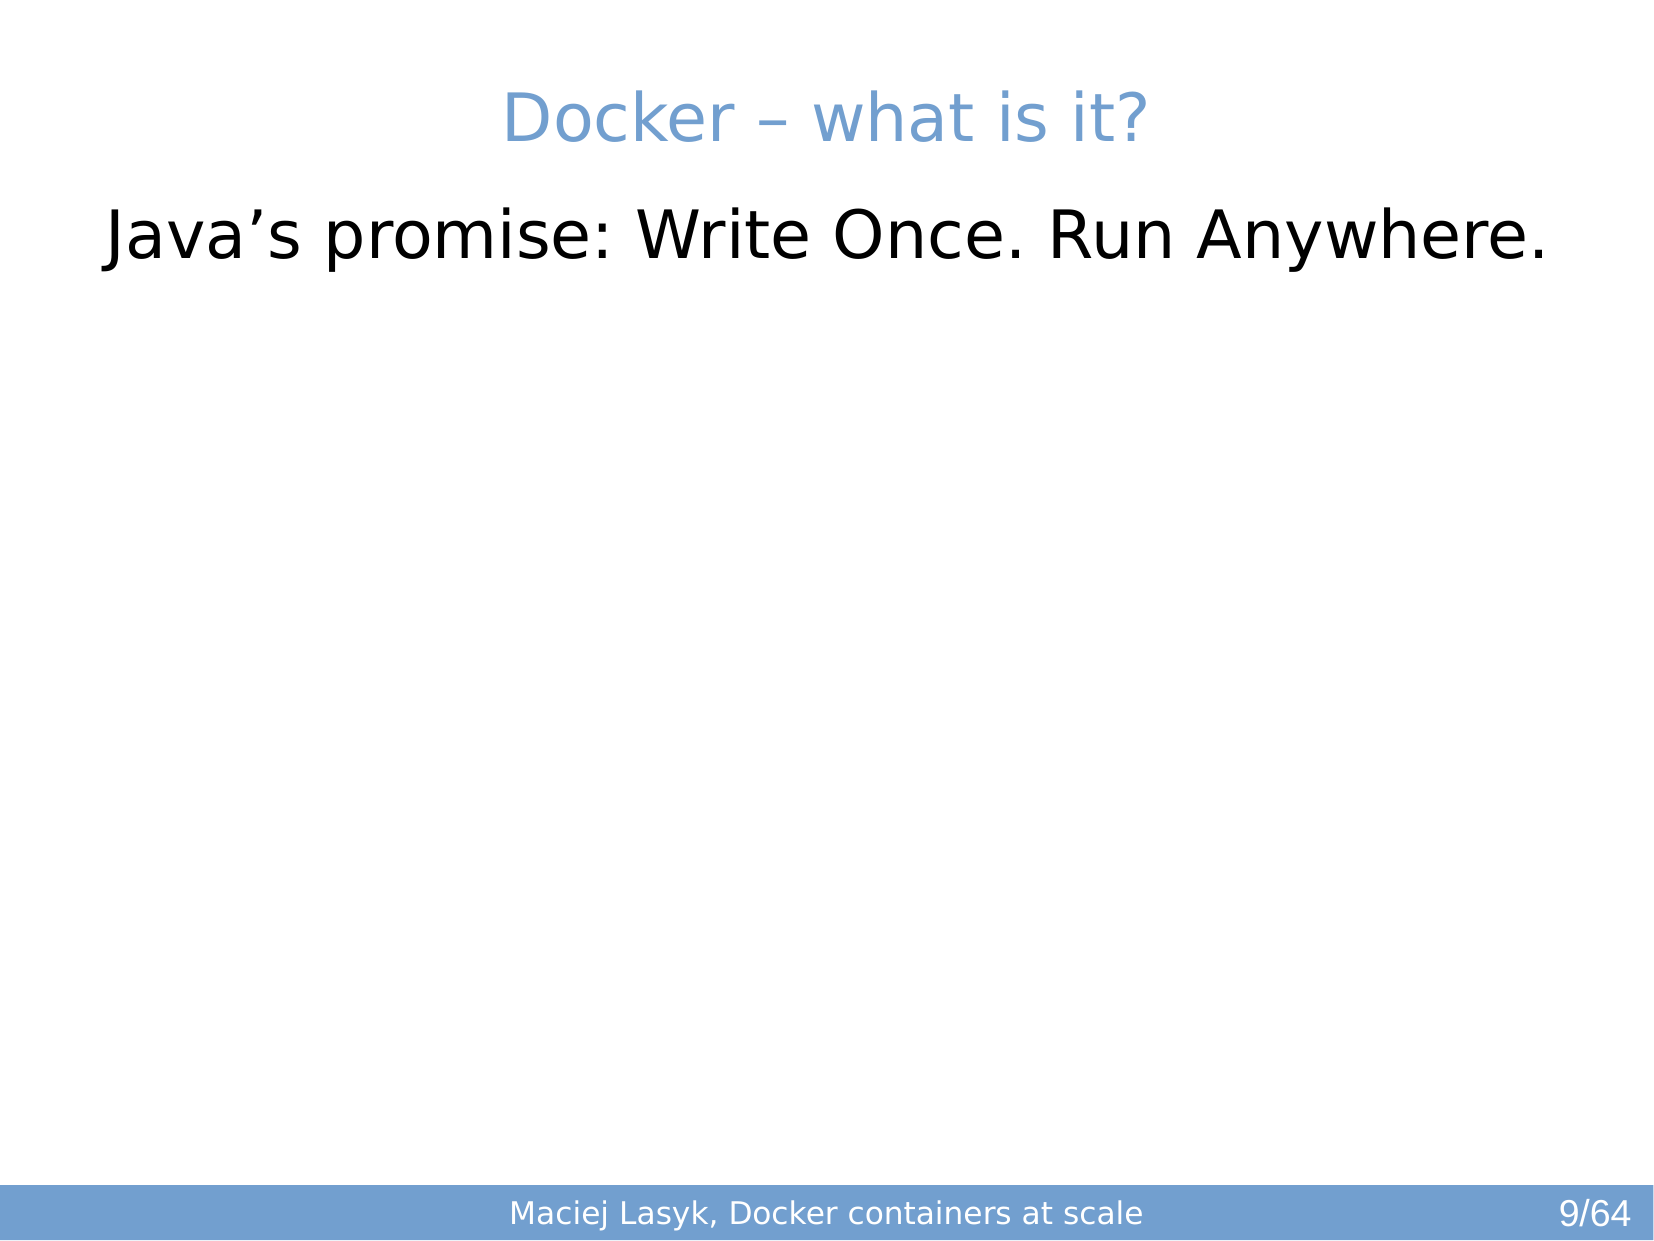

Docker – what is it?
Java’s promise: Write Once. Run Anywhere.
 9/64
Maciej Lasyk, Docker containers at scale